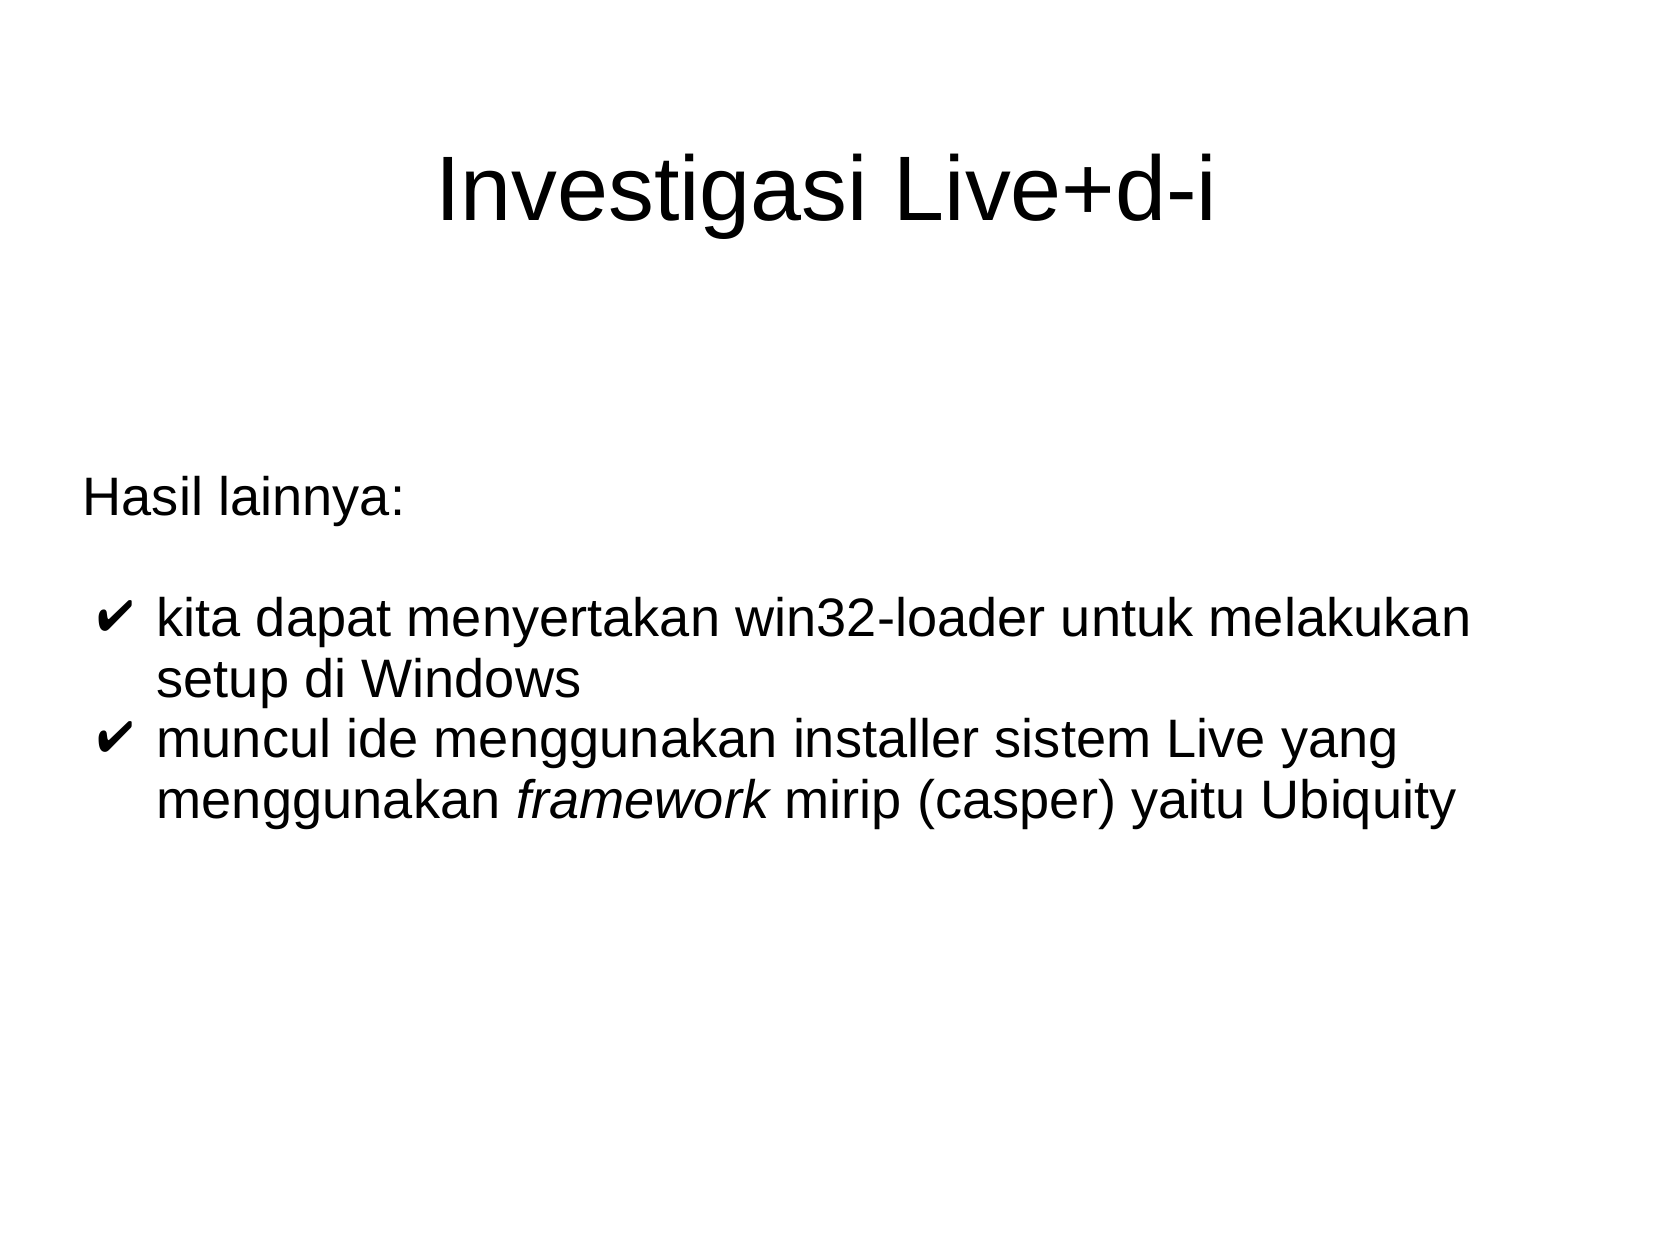

# Investigasi Live+d-i
Hasil lainnya:
kita dapat menyertakan win32-loader untuk melakukan setup di Windows
muncul ide menggunakan installer sistem Live yang menggunakan framework mirip (casper) yaitu Ubiquity